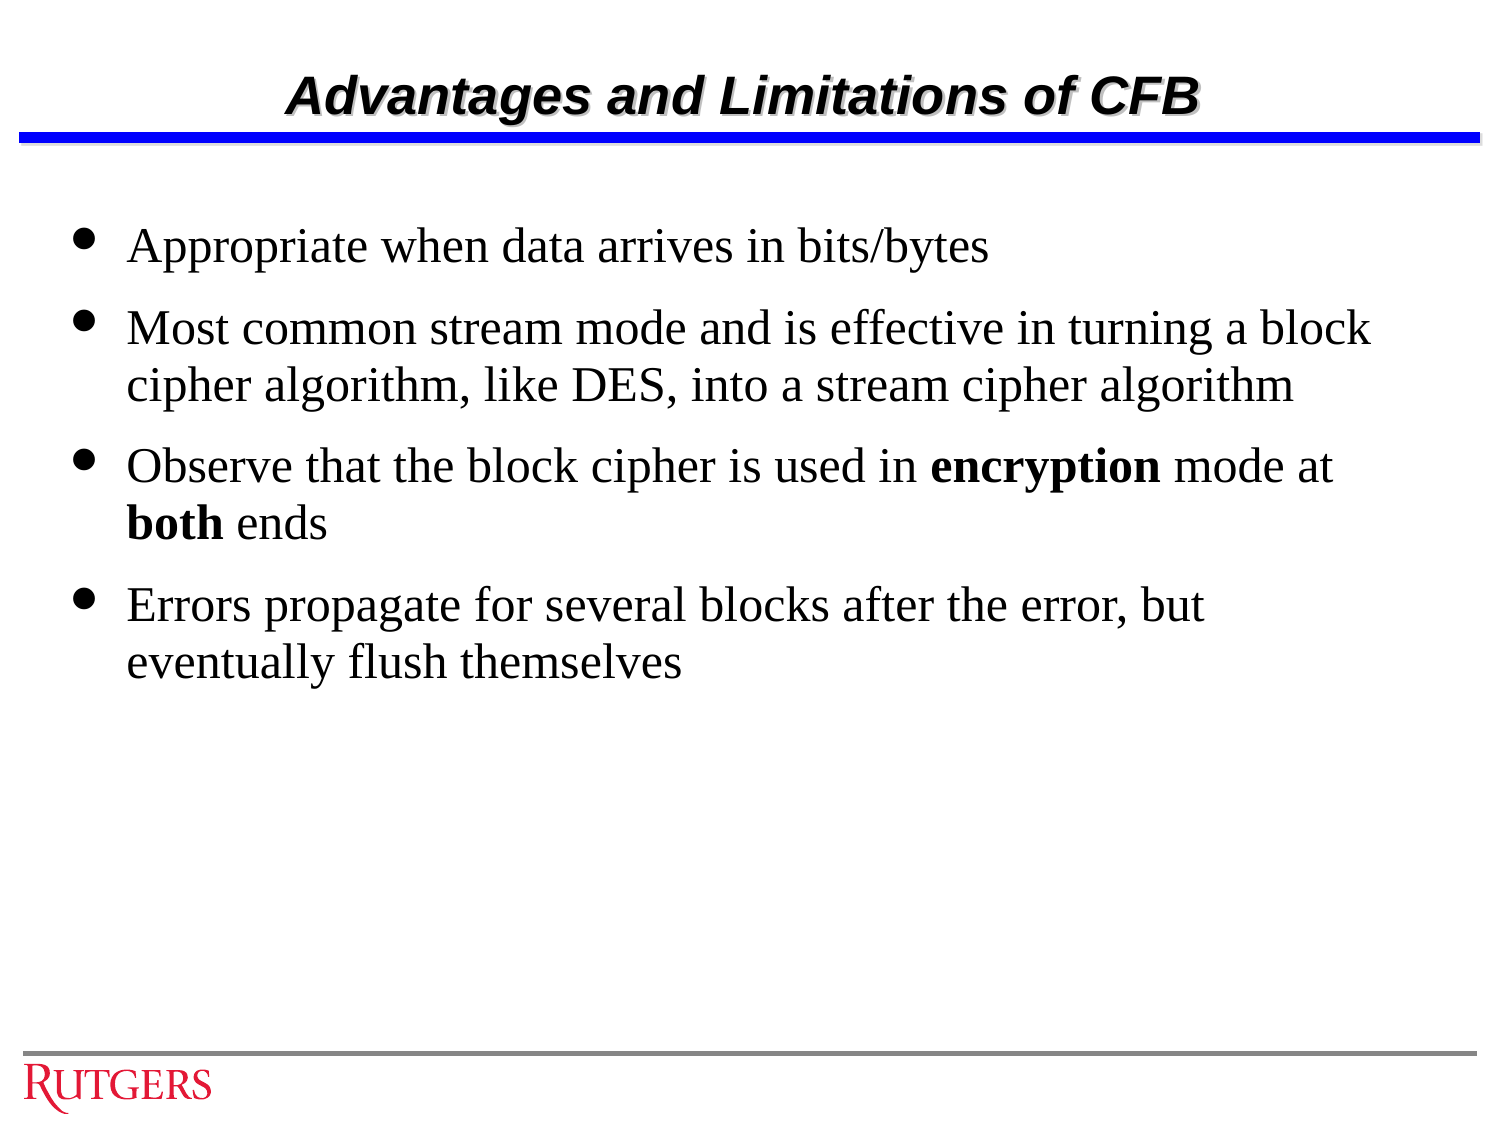

# Advantages and Limitations of CFB
Appropriate when data arrives in bits/bytes
Most common stream mode and is effective in turning a block cipher algorithm, like DES, into a stream cipher algorithm
Observe that the block cipher is used in encryption mode at both ends
Errors propagate for several blocks after the error, but eventually flush themselves